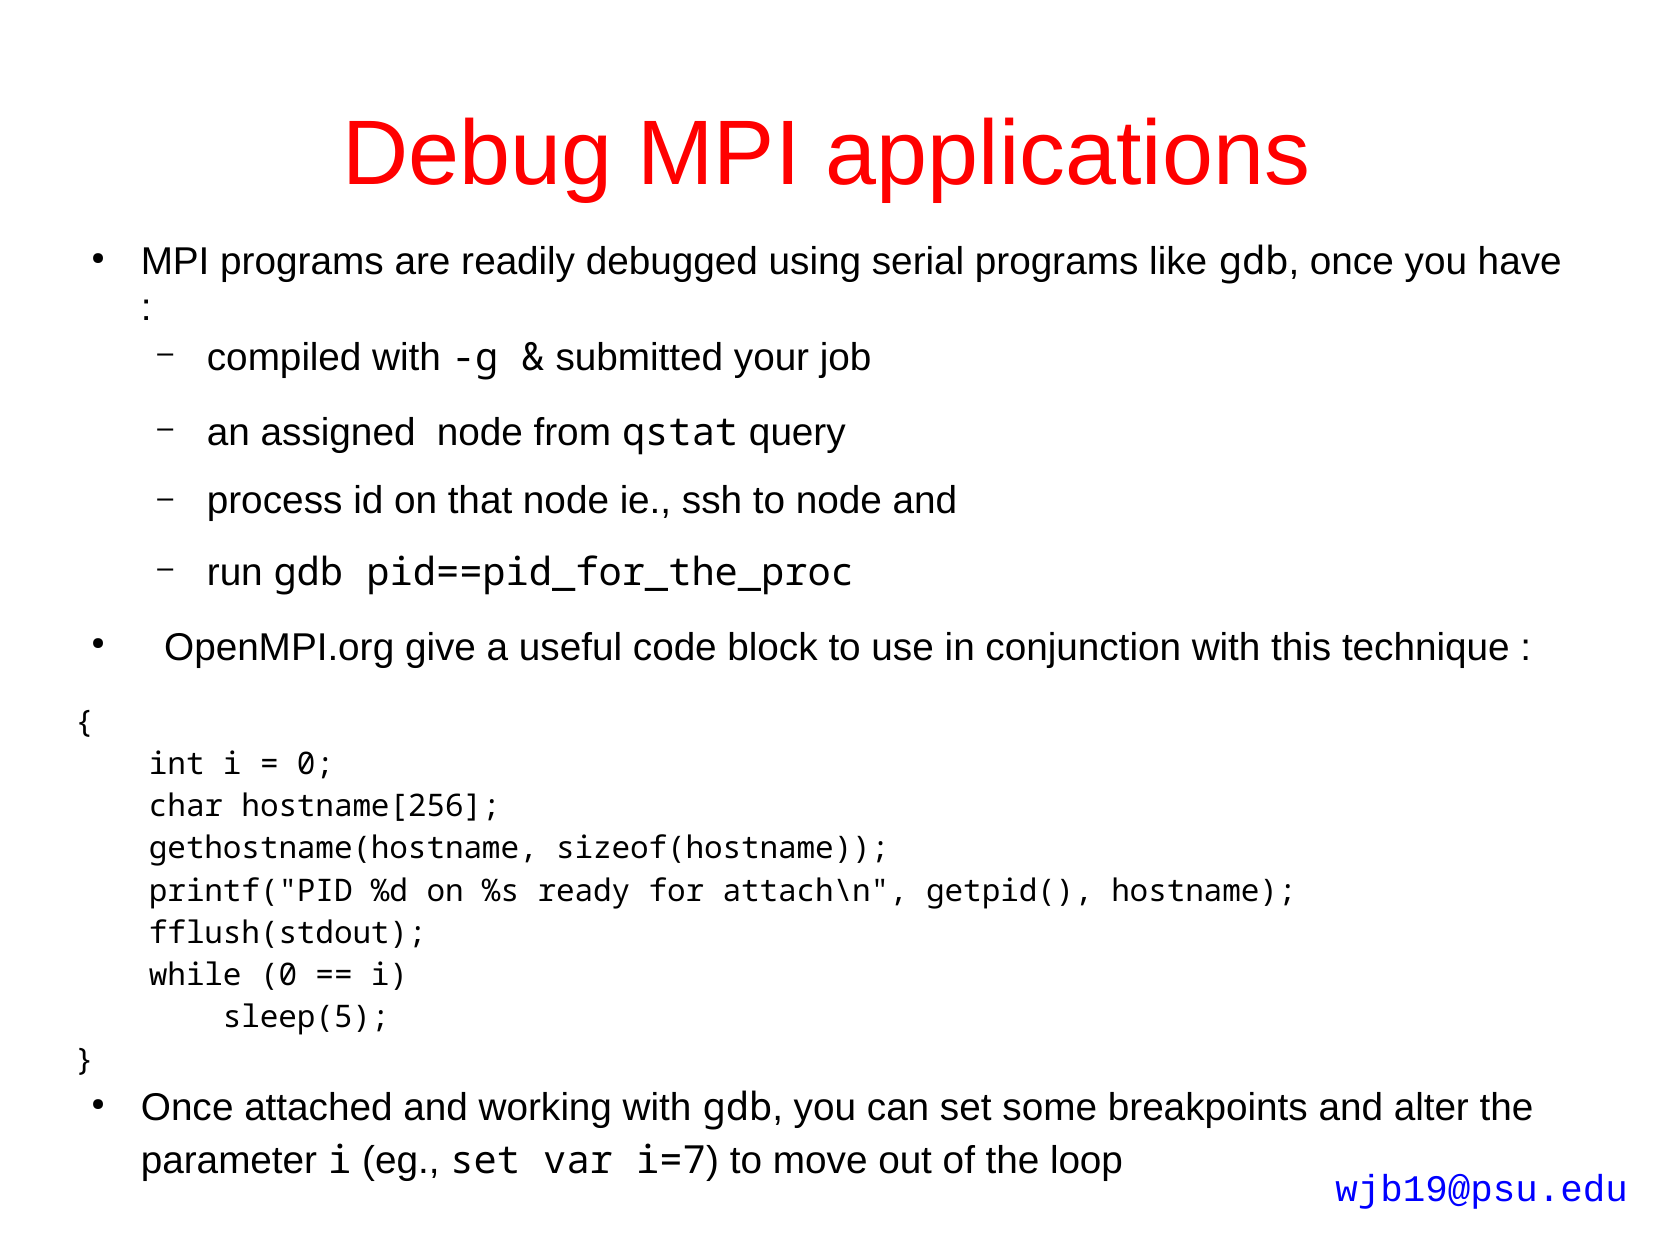

# Debug MPI applications
MPI programs are readily debugged using serial programs like gdb, once you have :
compiled with -g & submitted your job
an assigned node from qstat query
process id on that node ie., ssh to node and
run gdb pid==pid_for_the_proc
 OpenMPI.org give a useful code block to use in conjunction with this technique :
{
 int i = 0;
 char hostname[256];
 gethostname(hostname, sizeof(hostname));
 printf("PID %d on %s ready for attach\n", getpid(), hostname);
 fflush(stdout);
 while (0 == i)
 sleep(5);
}
Once attached and working with gdb, you can set some breakpoints and alter the parameter i (eg., set var i=7) to move out of the loop
wjb19@psu.edu